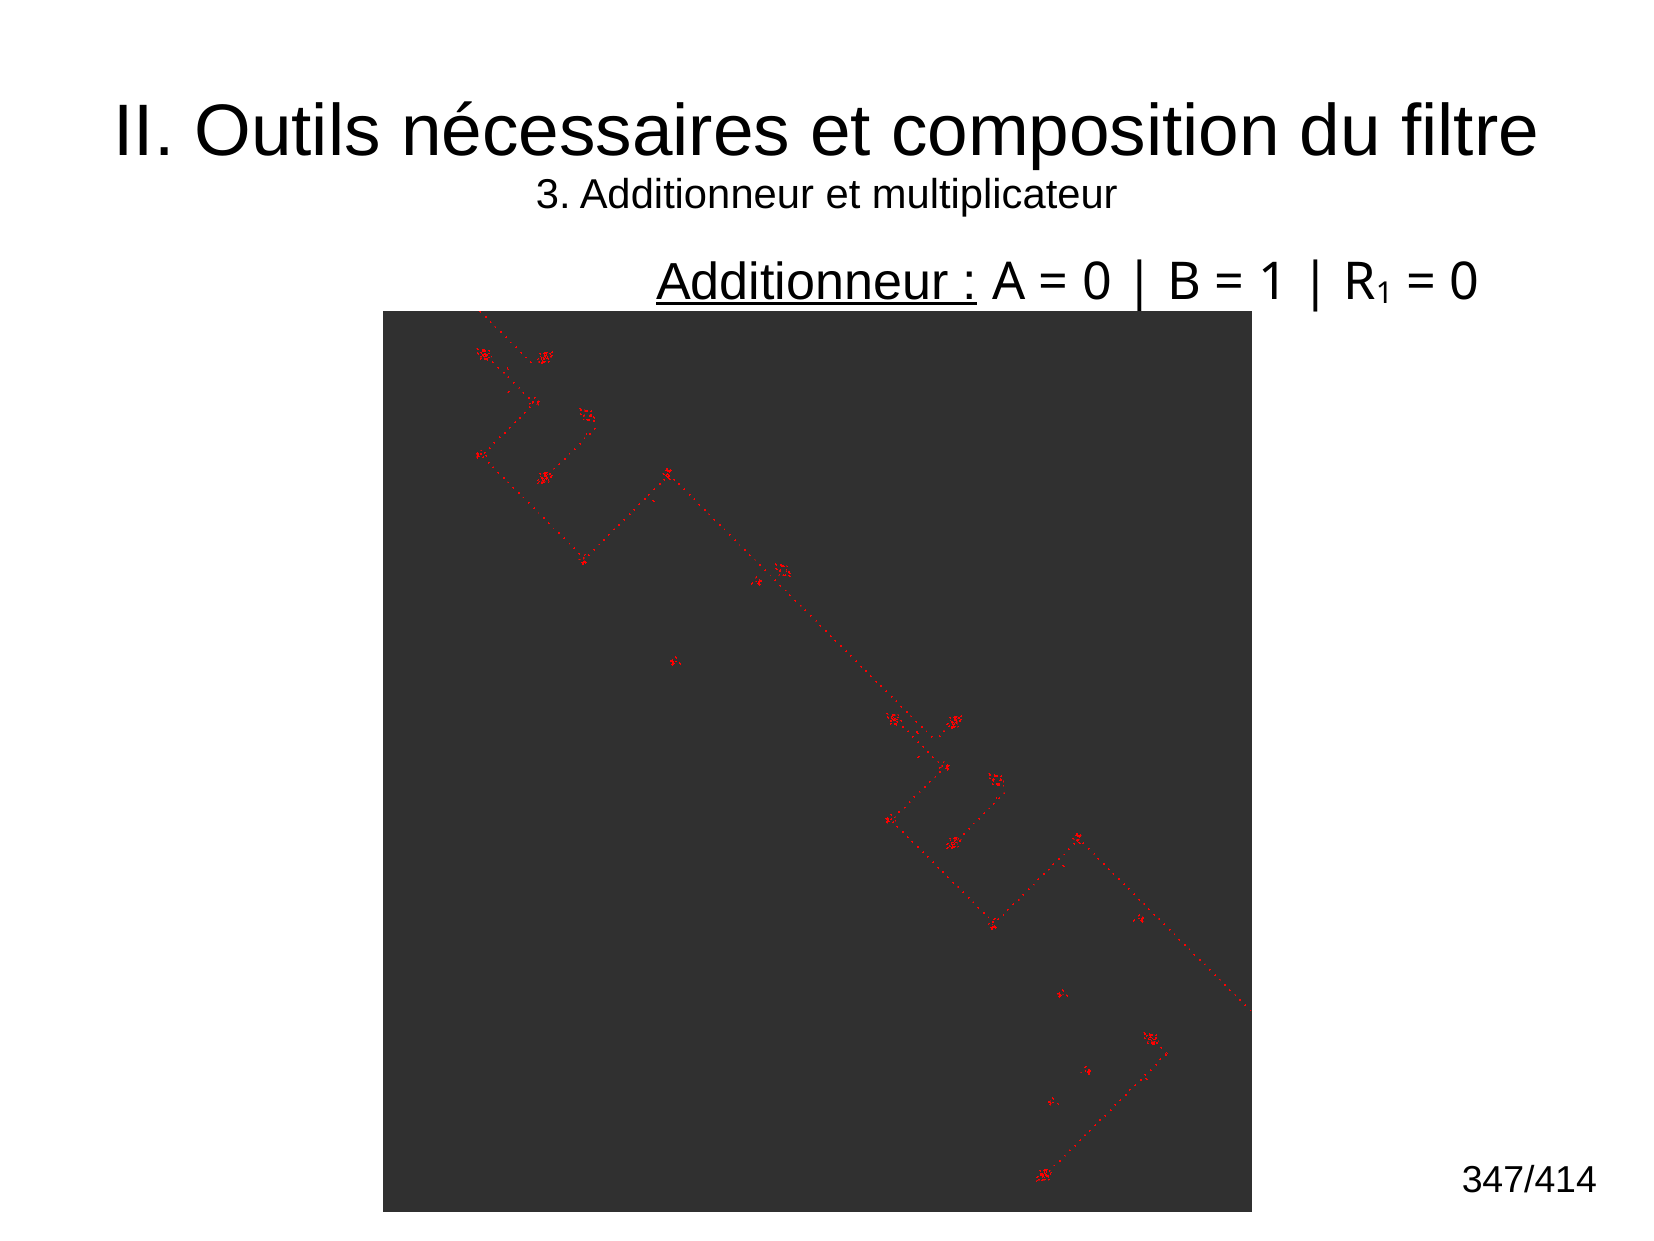

# II. Outils nécessaires et composition du filtre 3. Additionneur et multiplicateur
Additionneur : A = 0 | B = 1 | R1 = 0